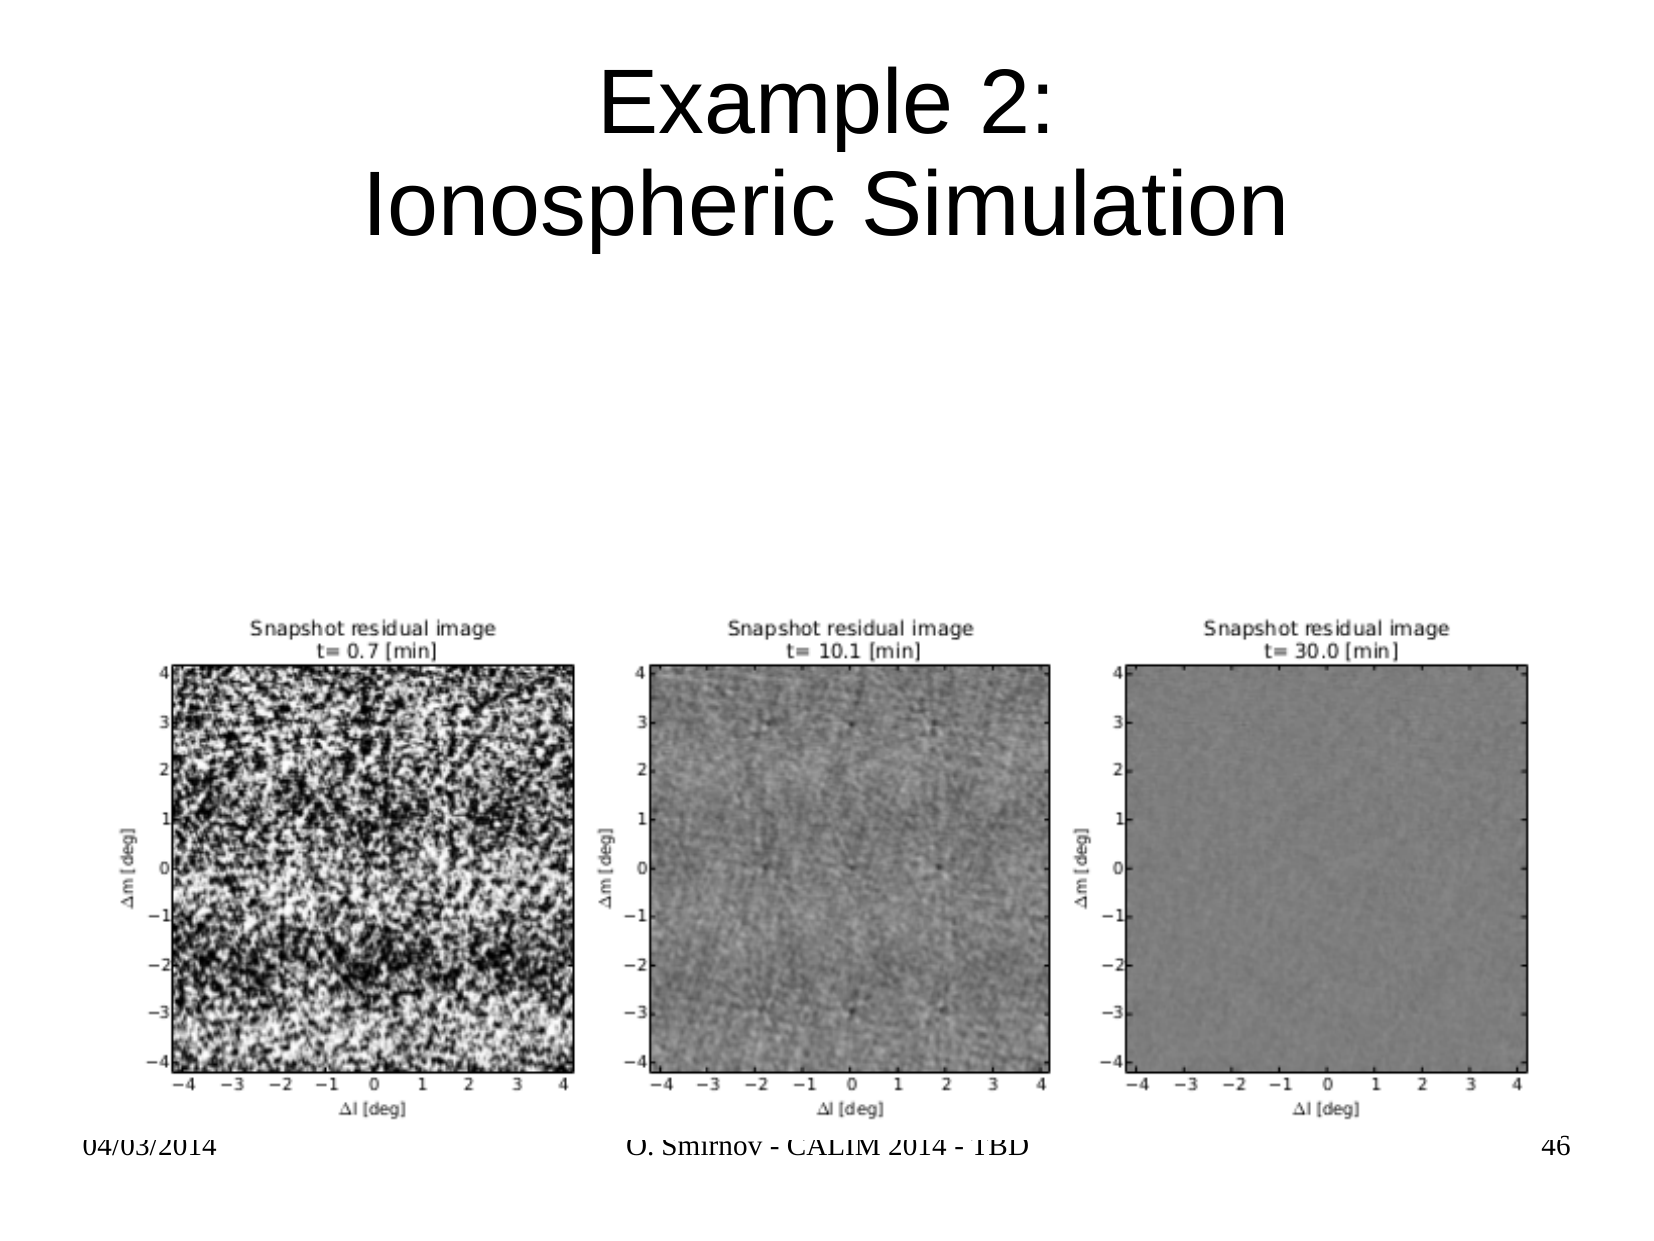

# Example 2: Ionospheric Simulation
04/03/2014
O. Smirnov - CALIM 2014 - TBD
46